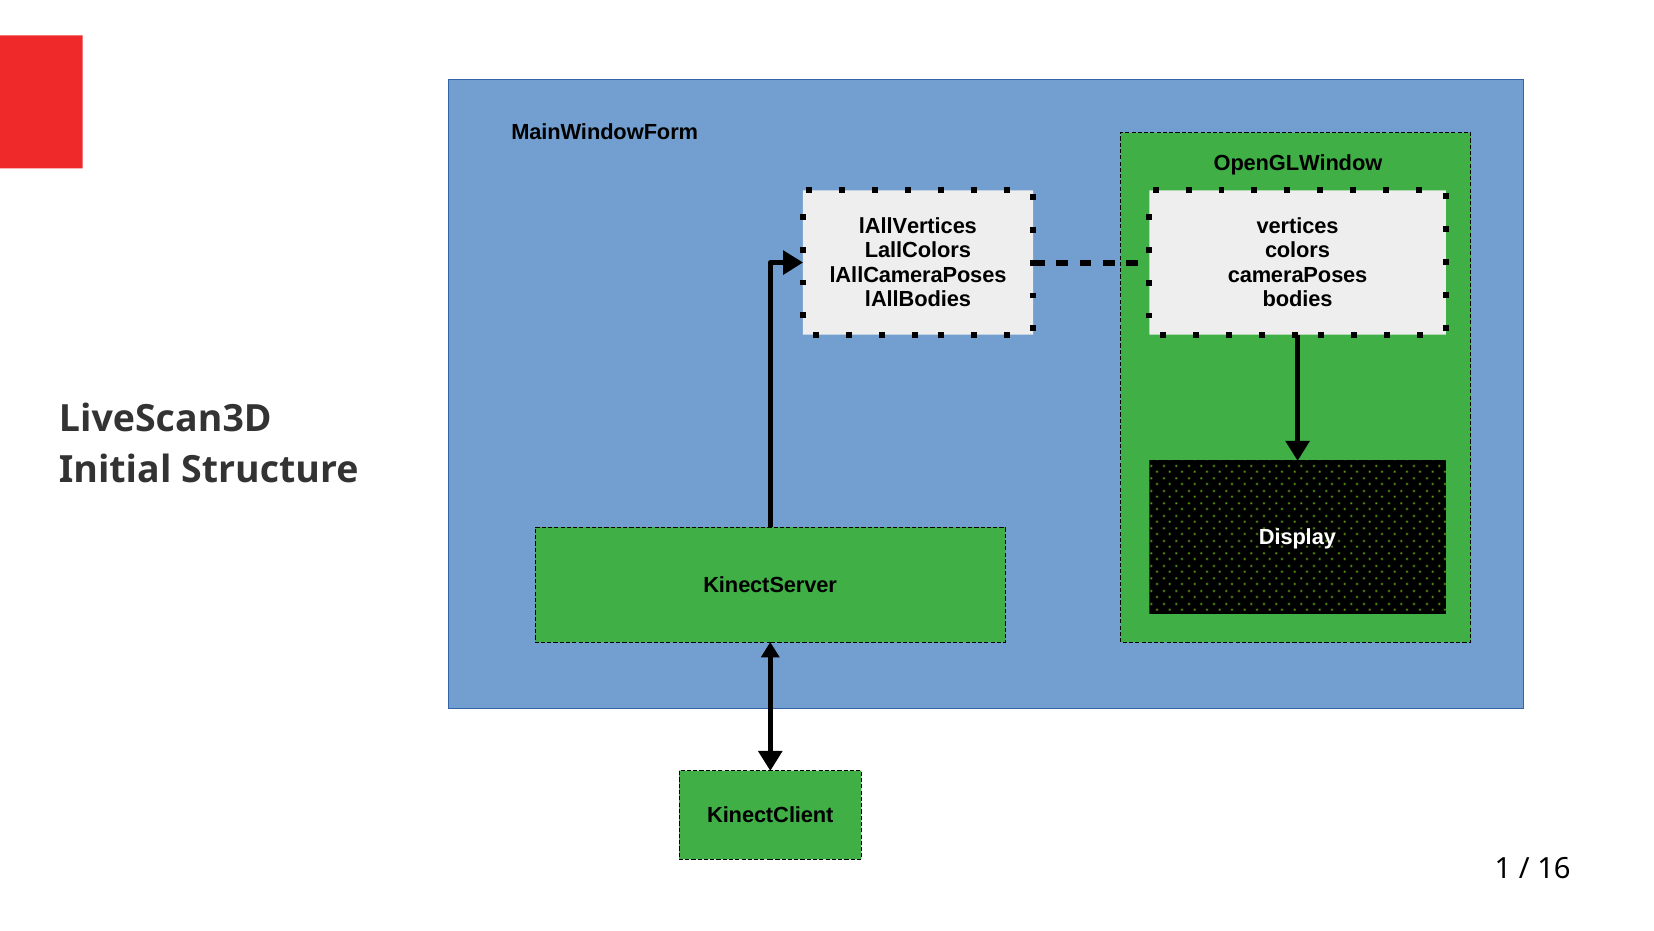

MainWindowForm
OpenGLWindow
lAllVertices
LallColors
lAllCameraPoses
lAllBodies
vertices
colors
cameraPoses
bodies
# LiveScan3D Initial Structure
Display
KinectServer
KinectClient
1